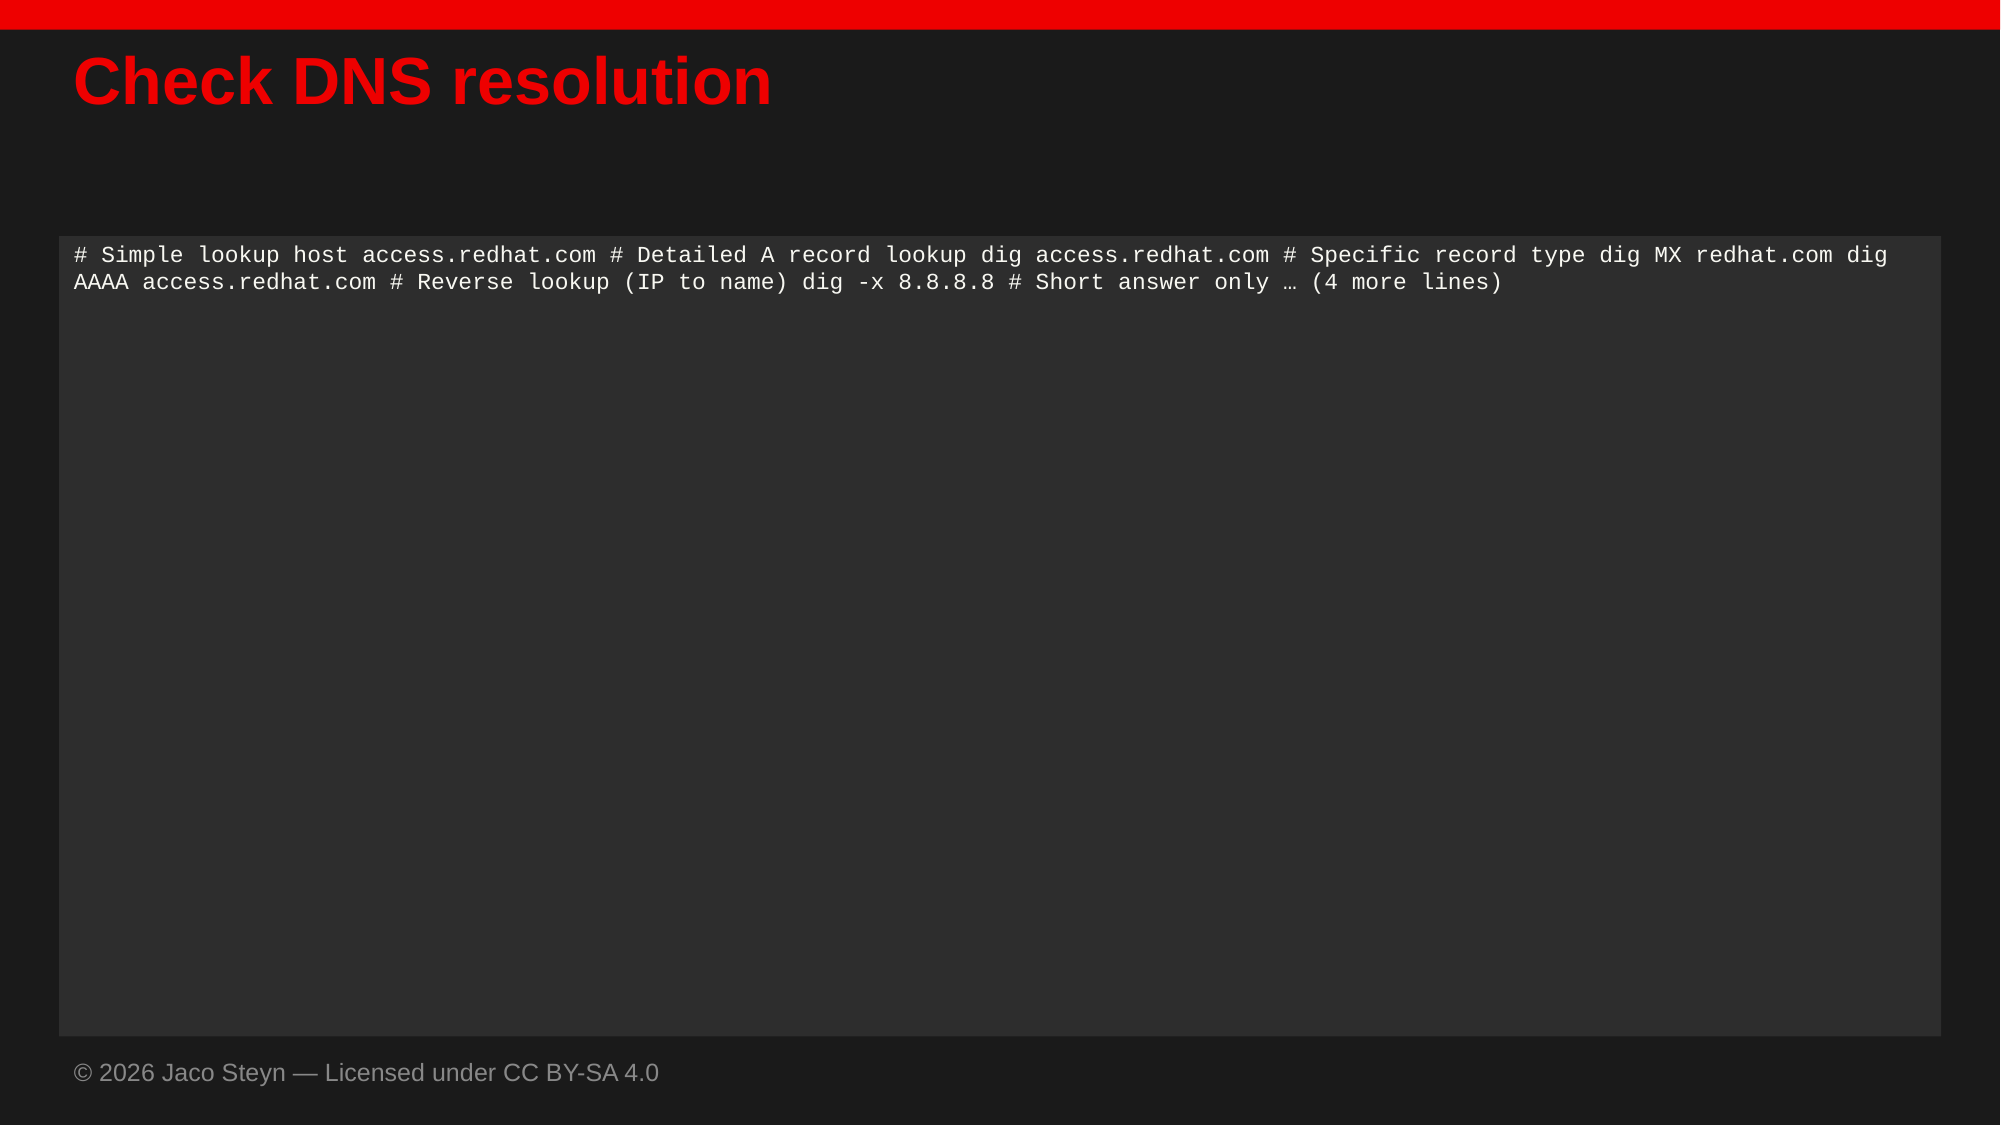

Check DNS resolution
# Simple lookup host access.redhat.com # Detailed A record lookup dig access.redhat.com # Specific record type dig MX redhat.com dig AAAA access.redhat.com # Reverse lookup (IP to name) dig -x 8.8.8.8 # Short answer only … (4 more lines)
© 2026 Jaco Steyn — Licensed under CC BY-SA 4.0